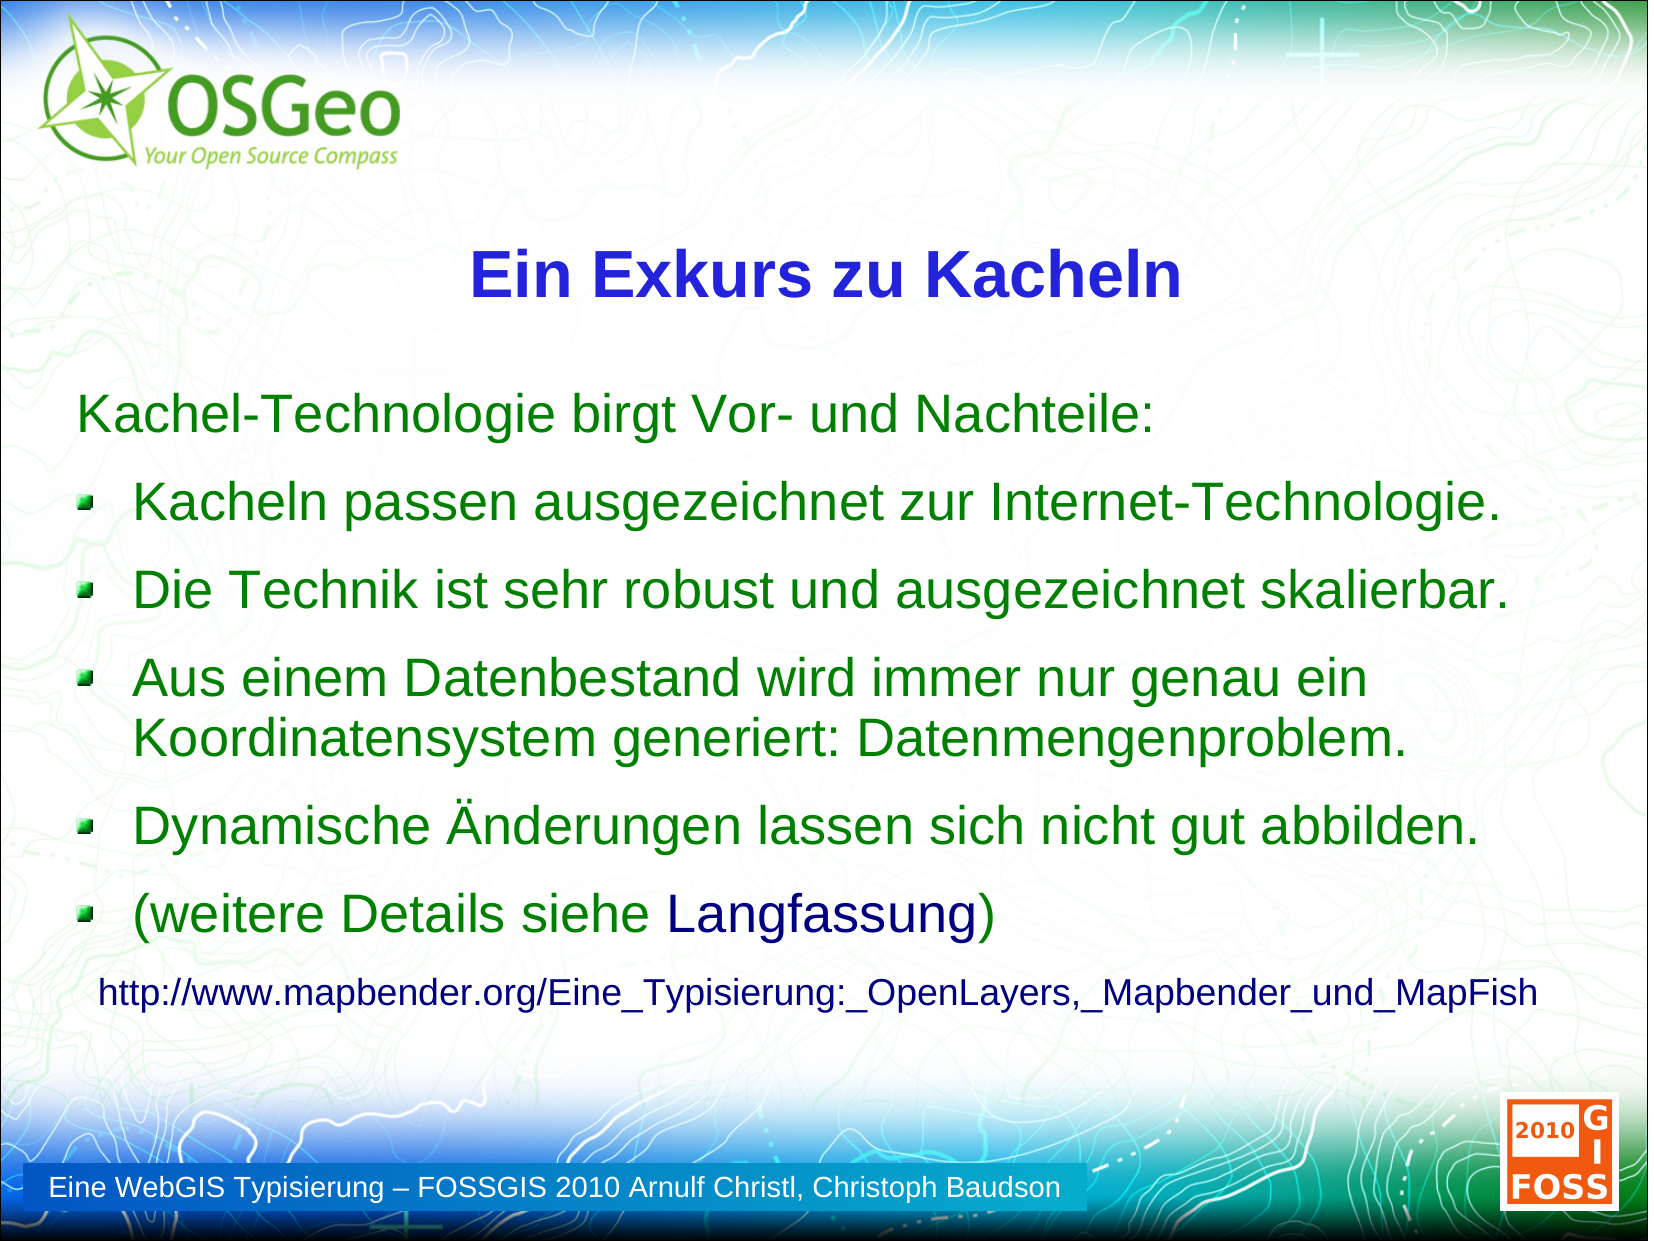

# Ein Exkurs zu Kacheln
Kachel-Technologie birgt Vor- und Nachteile:
Kacheln passen ausgezeichnet zur Internet-Technologie.
Die Technik ist sehr robust und ausgezeichnet skalierbar.
Aus einem Datenbestand wird immer nur genau ein Koordinatensystem generiert: Datenmengenproblem.
Dynamische Änderungen lassen sich nicht gut abbilden.
(weitere Details siehe Langfassung)
 http://www.mapbender.org/Eine_Typisierung:_OpenLayers,_Mapbender_und_MapFish